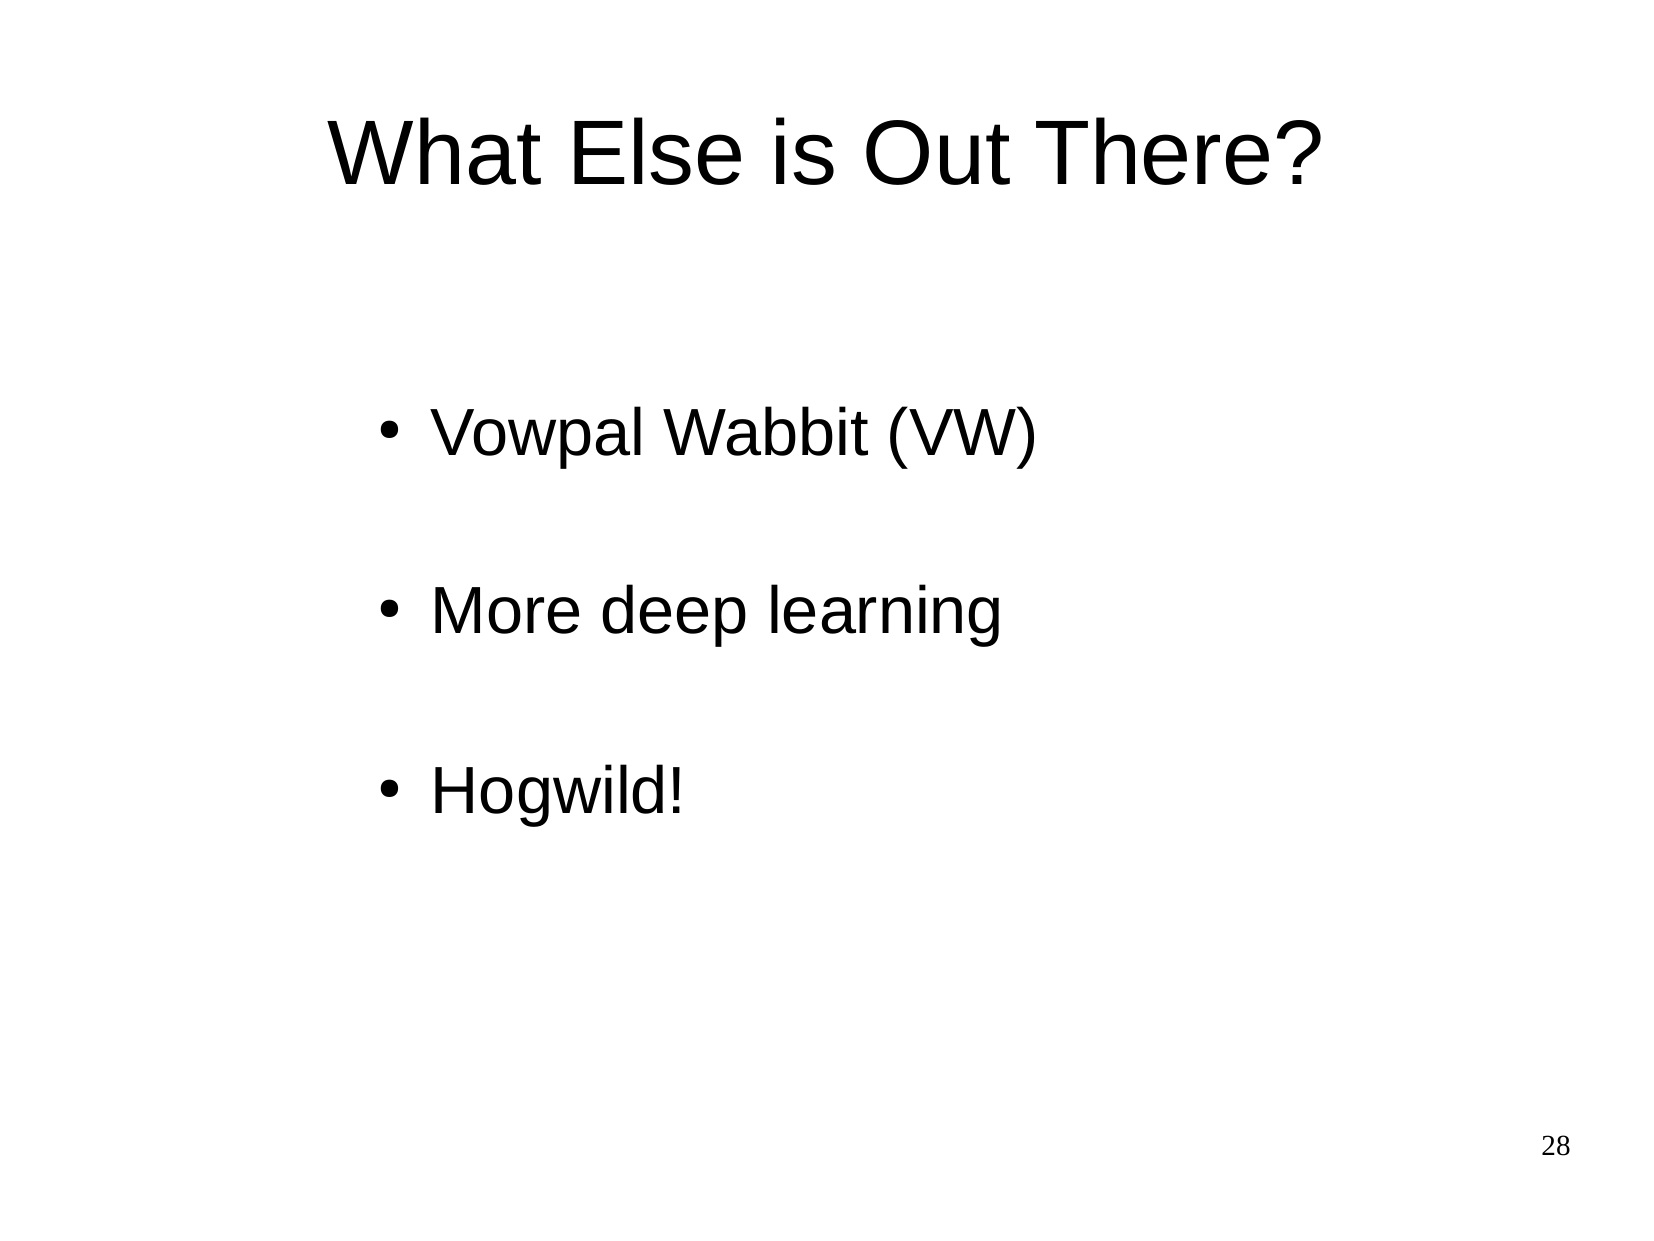

# What Else is Out There?
Vowpal Wabbit (VW)
More deep learning
Hogwild!
28